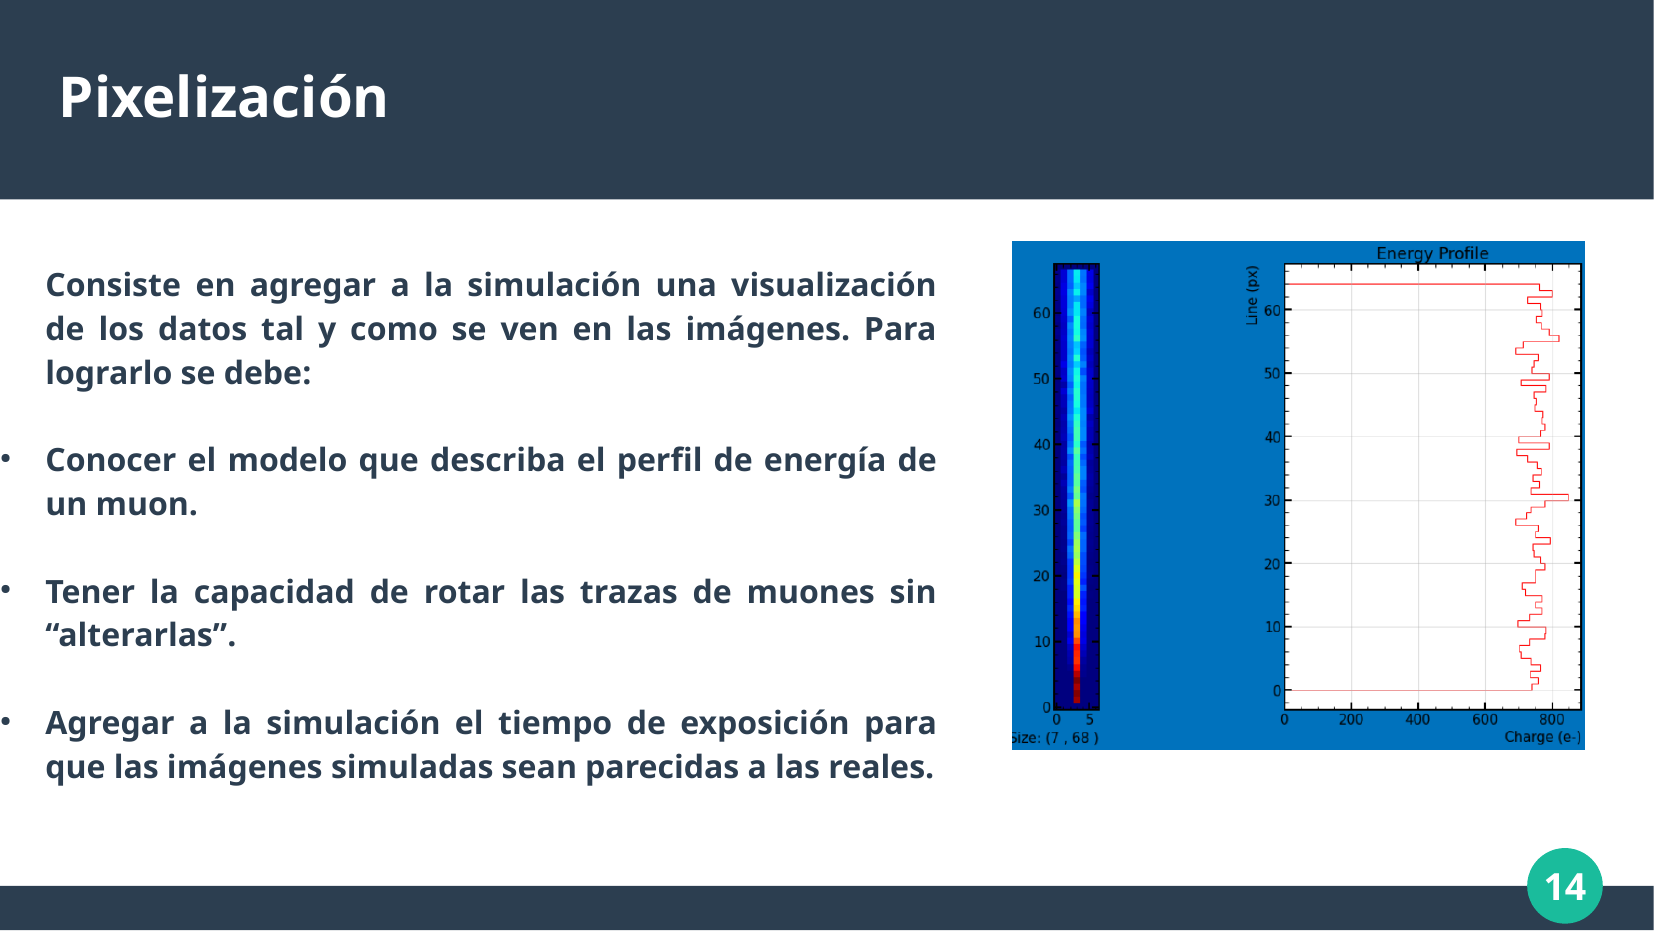

# Pixelización
Consiste en agregar a la simulación una visualización de los datos tal y como se ven en las imágenes. Para lograrlo se debe:
Conocer el modelo que describa el perfil de energía de un muon.
Tener la capacidad de rotar las trazas de muones sin “alterarlas”.
Agregar a la simulación el tiempo de exposición para que las imágenes simuladas sean parecidas a las reales.